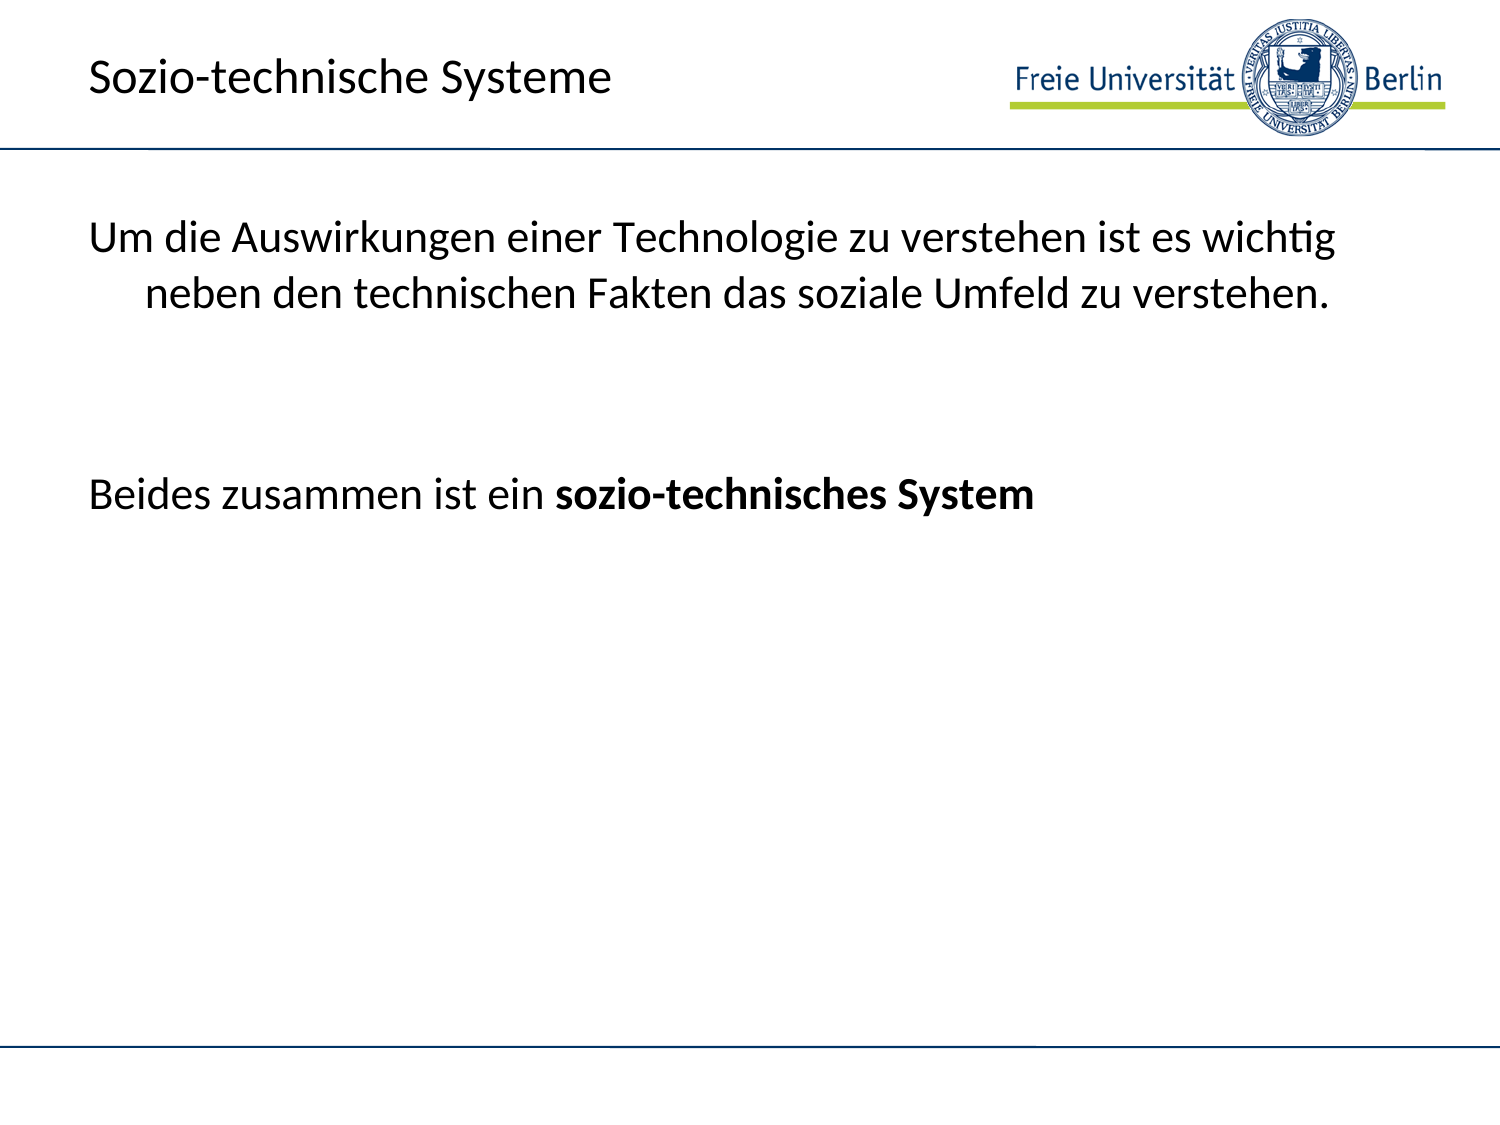

# Sozio-technische Systeme
Um die Auswirkungen einer Technologie zu verstehen ist es wichtig neben den technischen Fakten das soziale Umfeld zu verstehen.
Beides zusammen ist ein sozio-technisches System